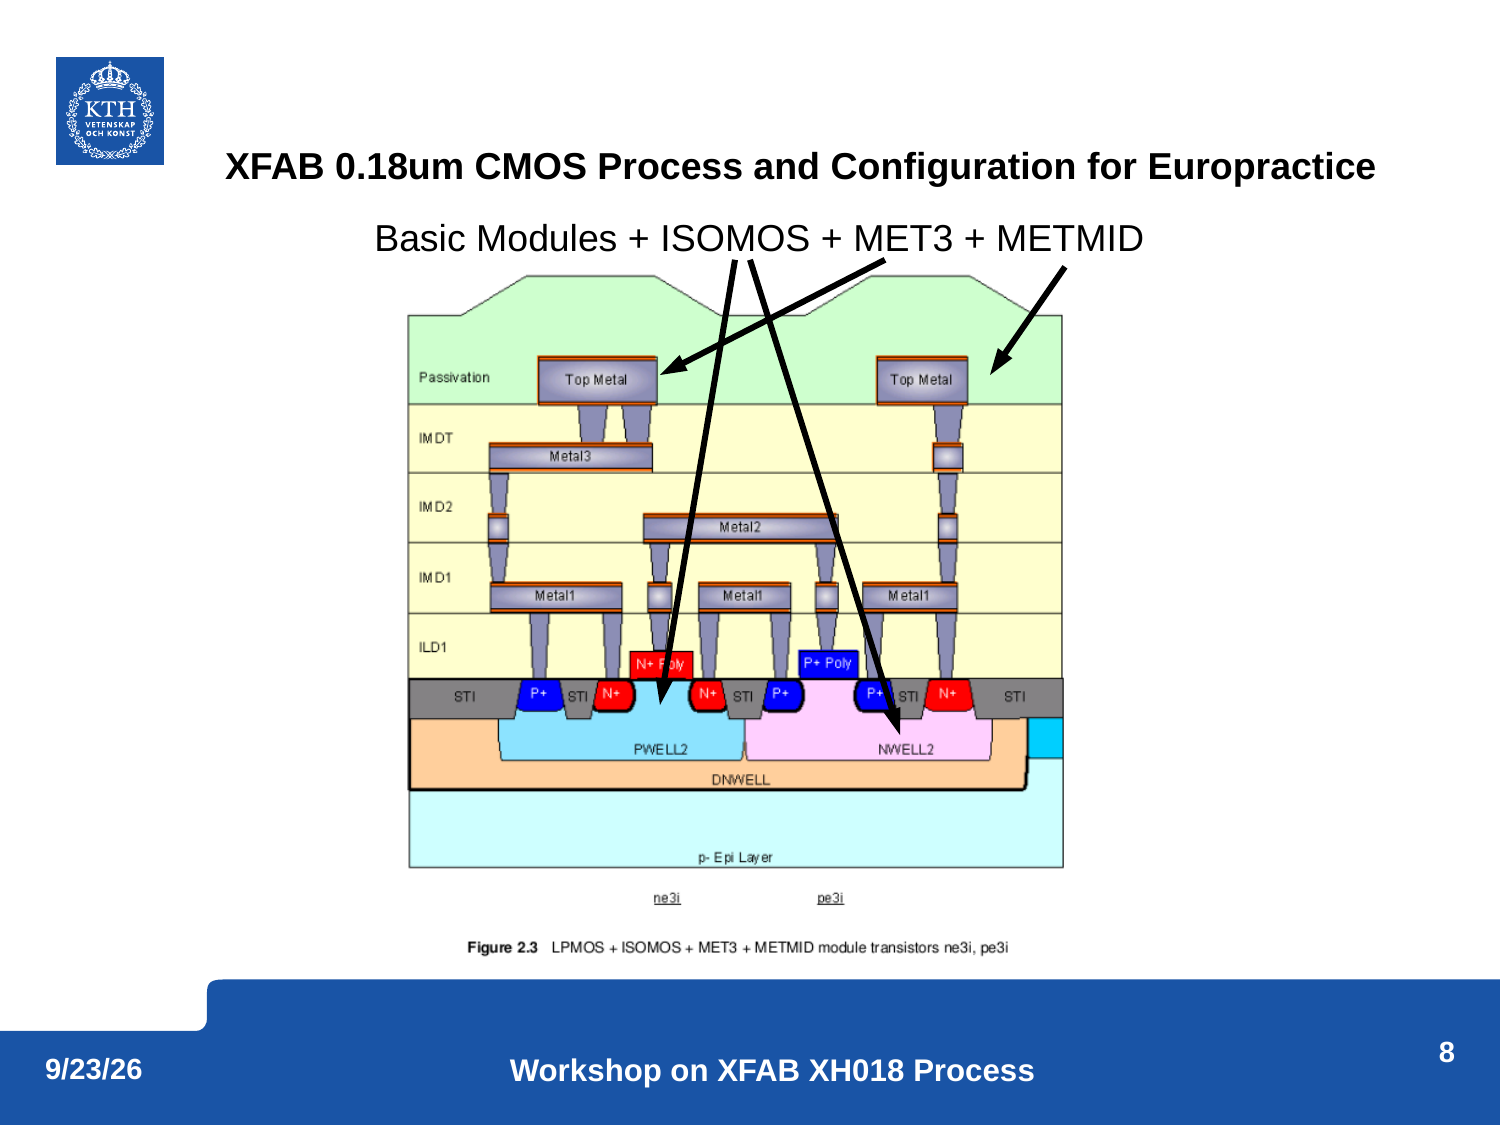

XFAB 0.18um CMOS Process and Configuration for Europractice
Basic Modules + ISOMOS + MET3 + METMID
8
Analog Elektronik 2017